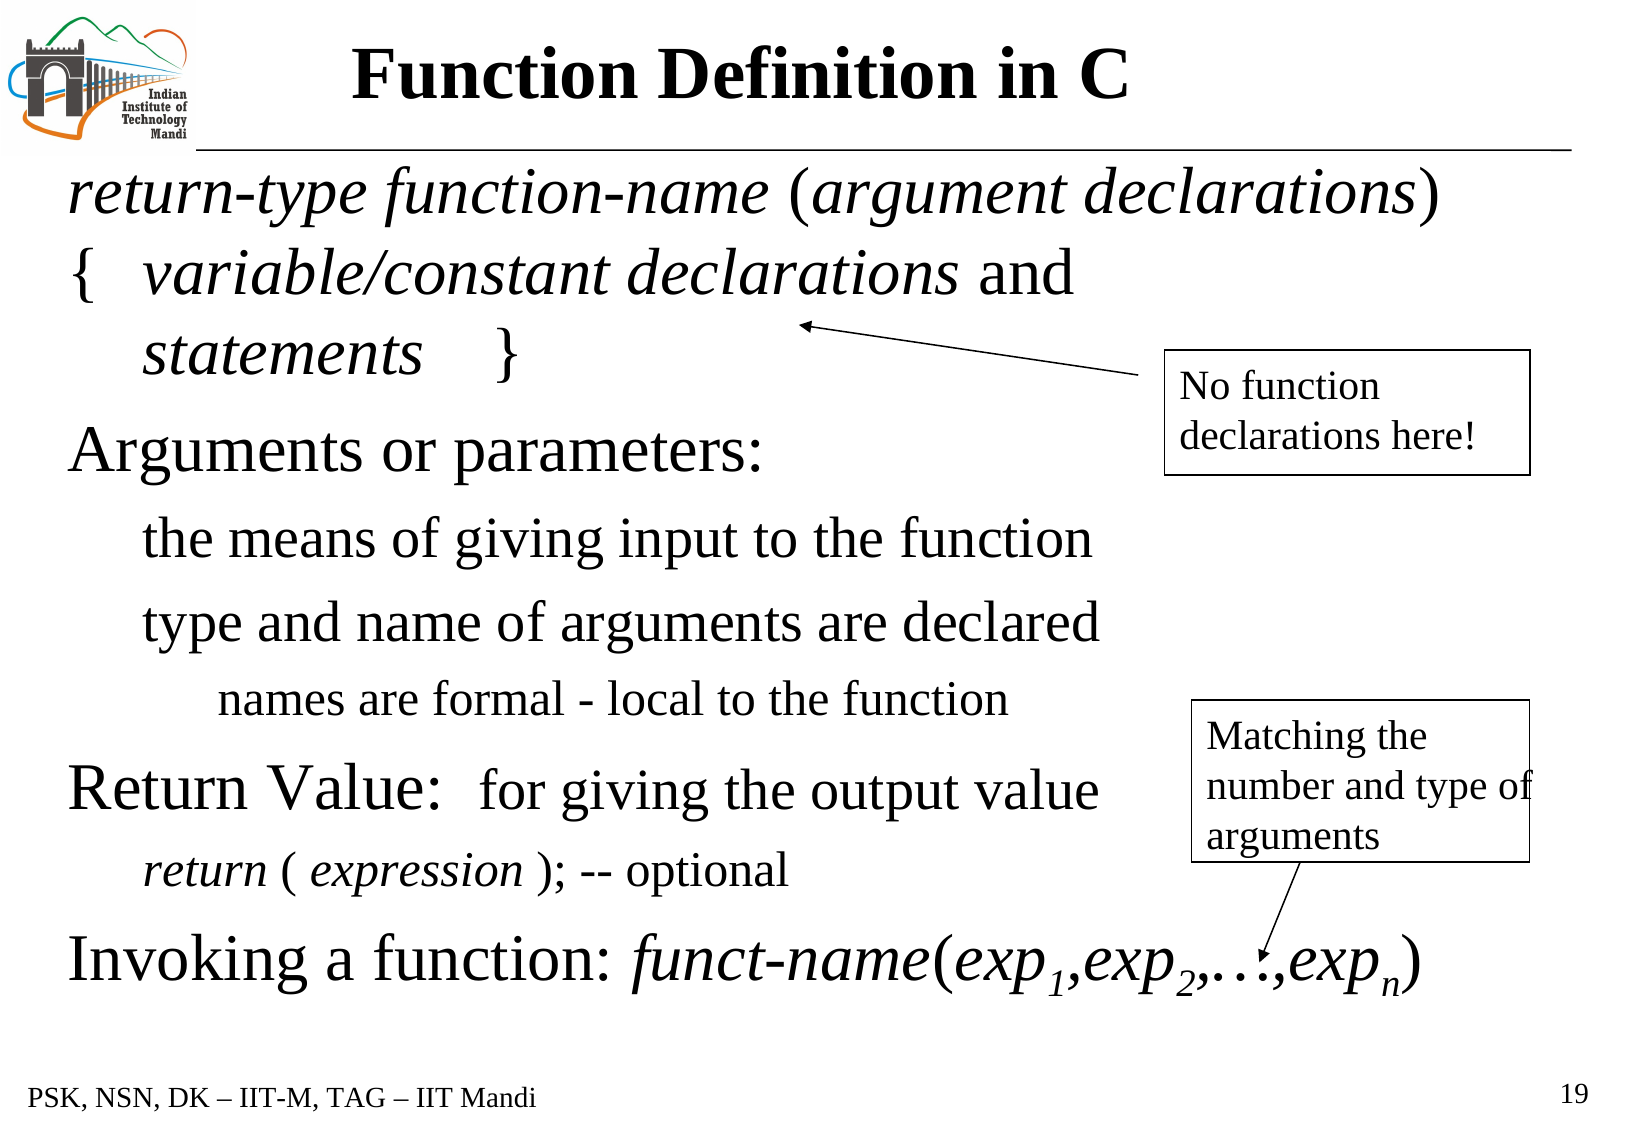

# Function Definition in C
return-type function-name (argument declarations)
{		variable/constant declarations and
		statements }
Arguments or parameters:
the means of giving input to the function
type and name of arguments are declared
names are formal - local to the function
Return Value: for giving the output value
return ( expression ); -- optional
Invoking a function: funct-name(exp1,exp2,…,expn)
No function declarations here!
Matching the number and type of arguments